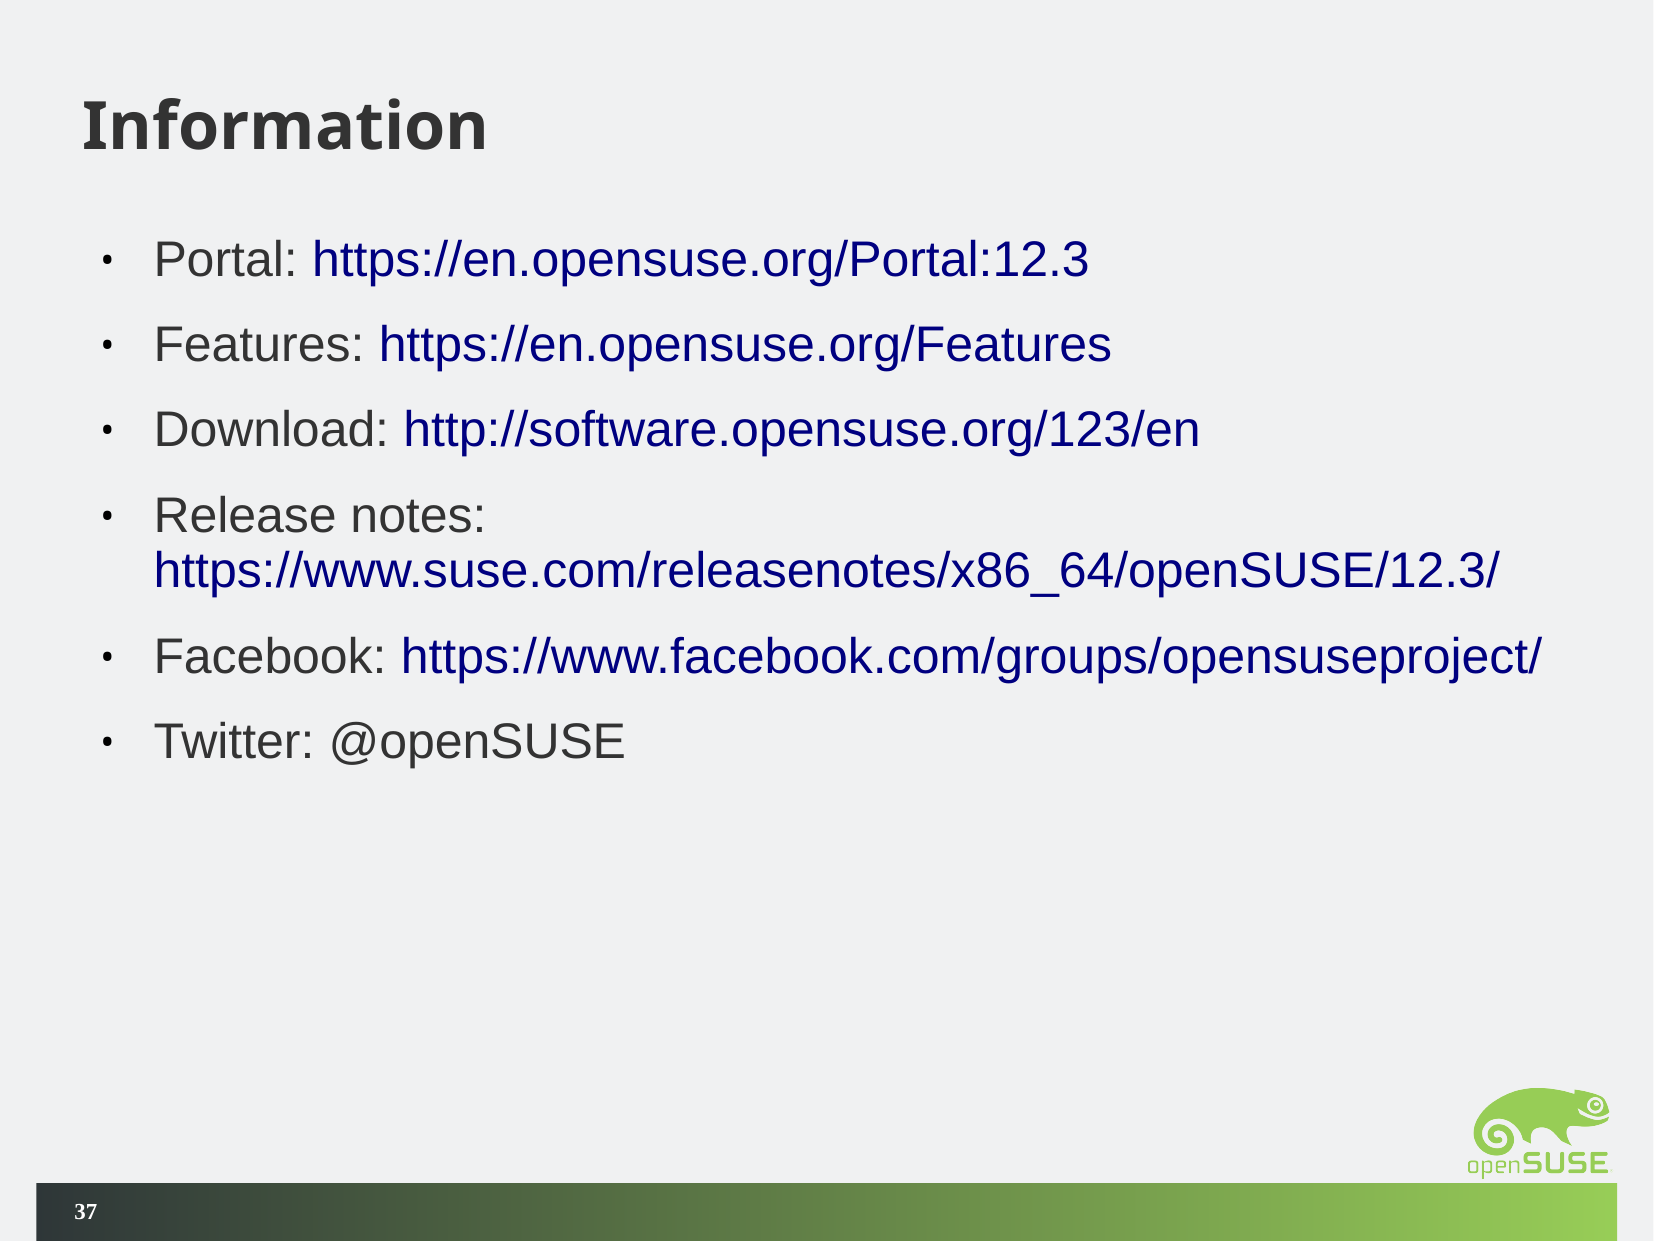

# Information
Portal: https://en.opensuse.org/Portal:12.3
Features: https://en.opensuse.org/Features
Download: http://software.opensuse.org/123/en
Release notes: https://www.suse.com/releasenotes/x86_64/openSUSE/12.3/
Facebook: https://www.facebook.com/groups/opensuseproject/
Twitter: @openSUSE
37